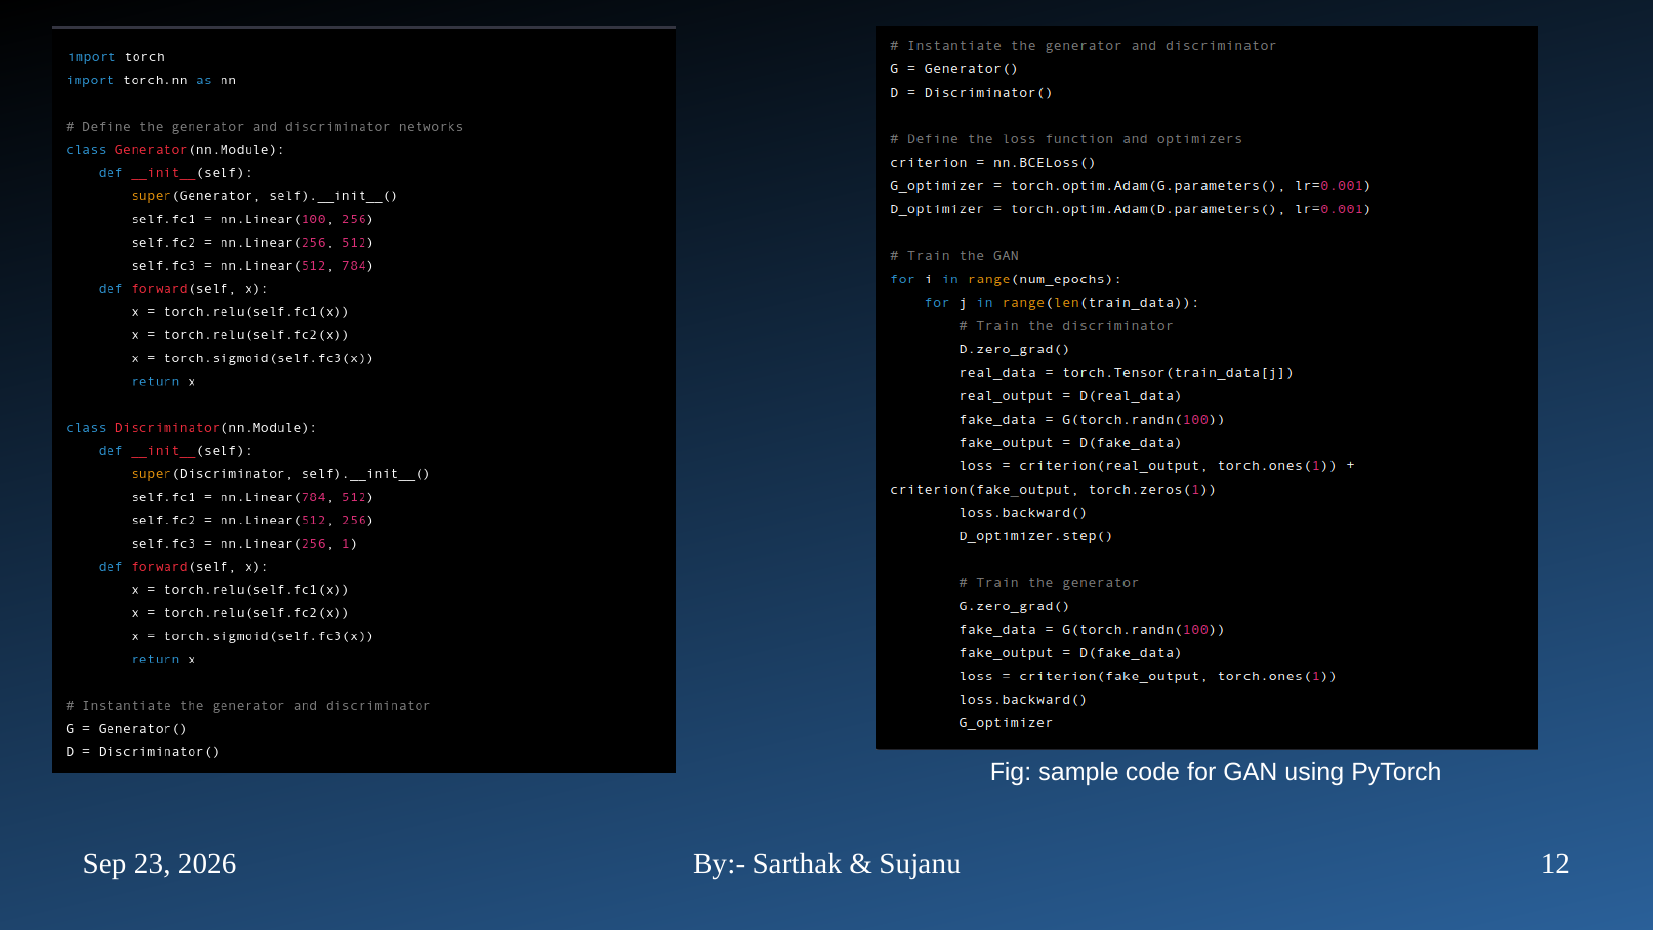

Fig: sample code for GAN using PyTorch
By:- Sarthak & Sujanu
12